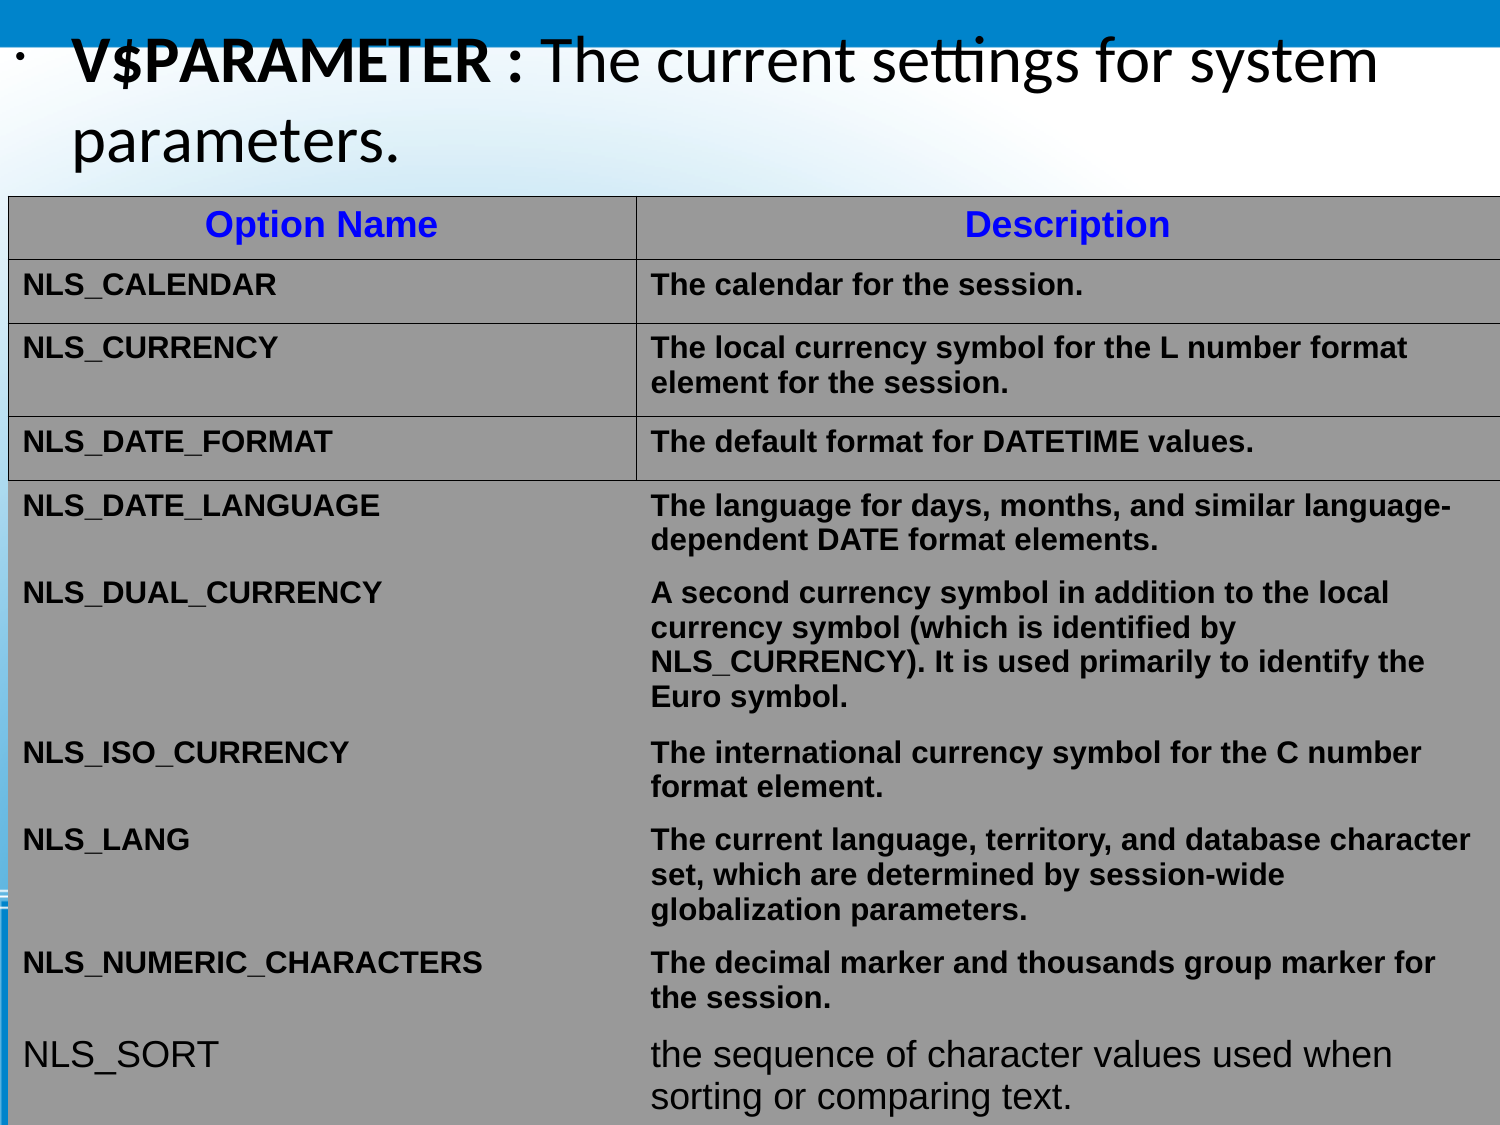

# V$PARAMETER : The current settings for system parameters.
| Option Name | Description |
| --- | --- |
| NLS\_CALENDAR | The calendar for the session. |
| NLS\_CURRENCY | The local currency symbol for the L number format element for the session. |
| NLS\_DATE\_FORMAT | The default format for DATETIME values. |
| NLS\_DATE\_LANGUAGE | The language for days, months, and similar language-dependent DATE format elements. |
| NLS\_DUAL\_CURRENCY | A second currency symbol in addition to the local currency symbol (which is identified by NLS\_CURRENCY). It is used primarily to identify the Euro symbol. |
| NLS\_ISO\_CURRENCY | The international currency symbol for the C number format element. |
| NLS\_LANG | The current language, territory, and database character set, which are determined by session-wide globalization parameters. |
| NLS\_NUMERIC\_CHARACTERS | The decimal marker and thousands group marker for the session. |
| NLS\_SORT | the sequence of character values used when sorting or comparing text. |